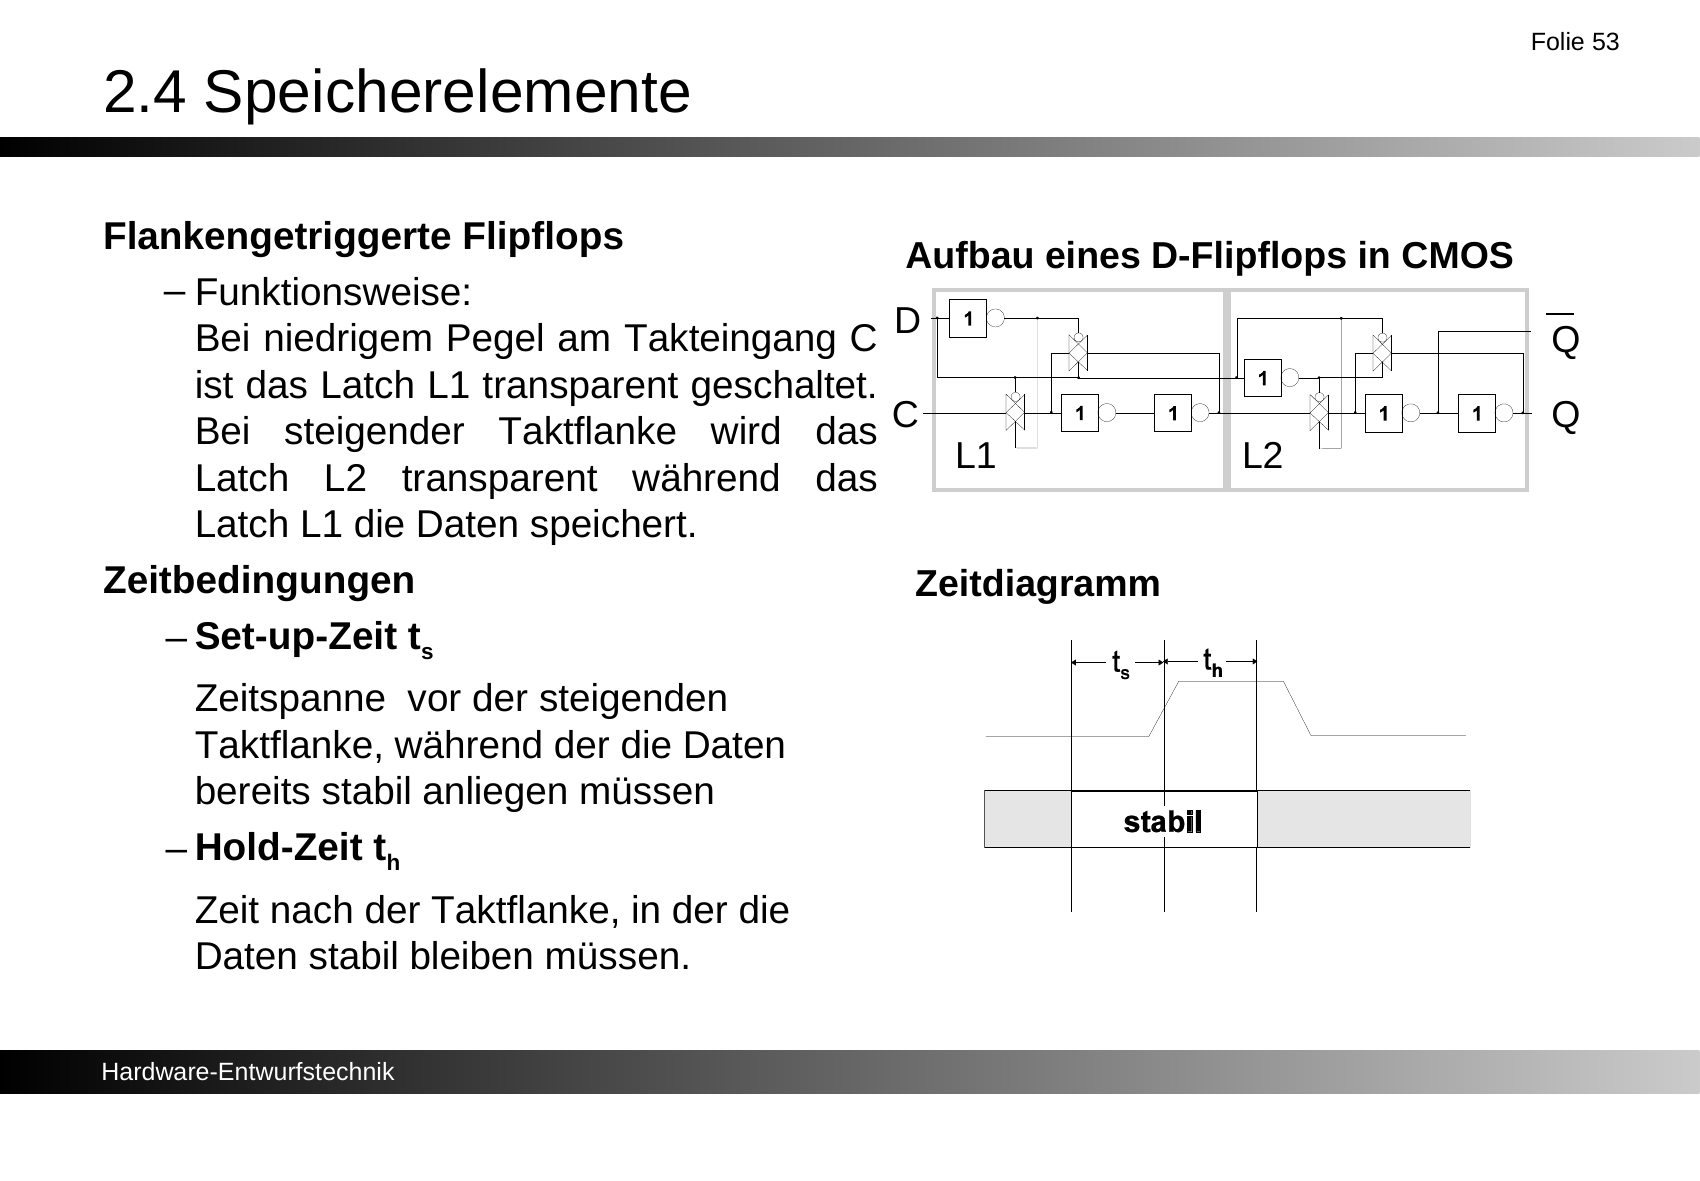

# 2.4 Speicherelemente
Flankengetriggerte Flipflops
Funktionsweise:
Bei niedrigem Pegel am Takteingang C ist das Latch L1 transparent geschaltet. Bei steigender Taktflanke wird das Latch L2 transparent während das Latch L1 die Daten speichert.
Zeitbedingungen
Set-up-Zeit ts
	Zeitspanne vor der steigenden Taktflanke, während der die Daten bereits stabil anliegen müssen
Hold-Zeit th
	Zeit nach der Taktflanke, in der die Daten stabil bleiben müssen.
Aufbau eines D-Flipflops in CMOS
D
Q
C
Q
L1
L2
Zeitdiagramm